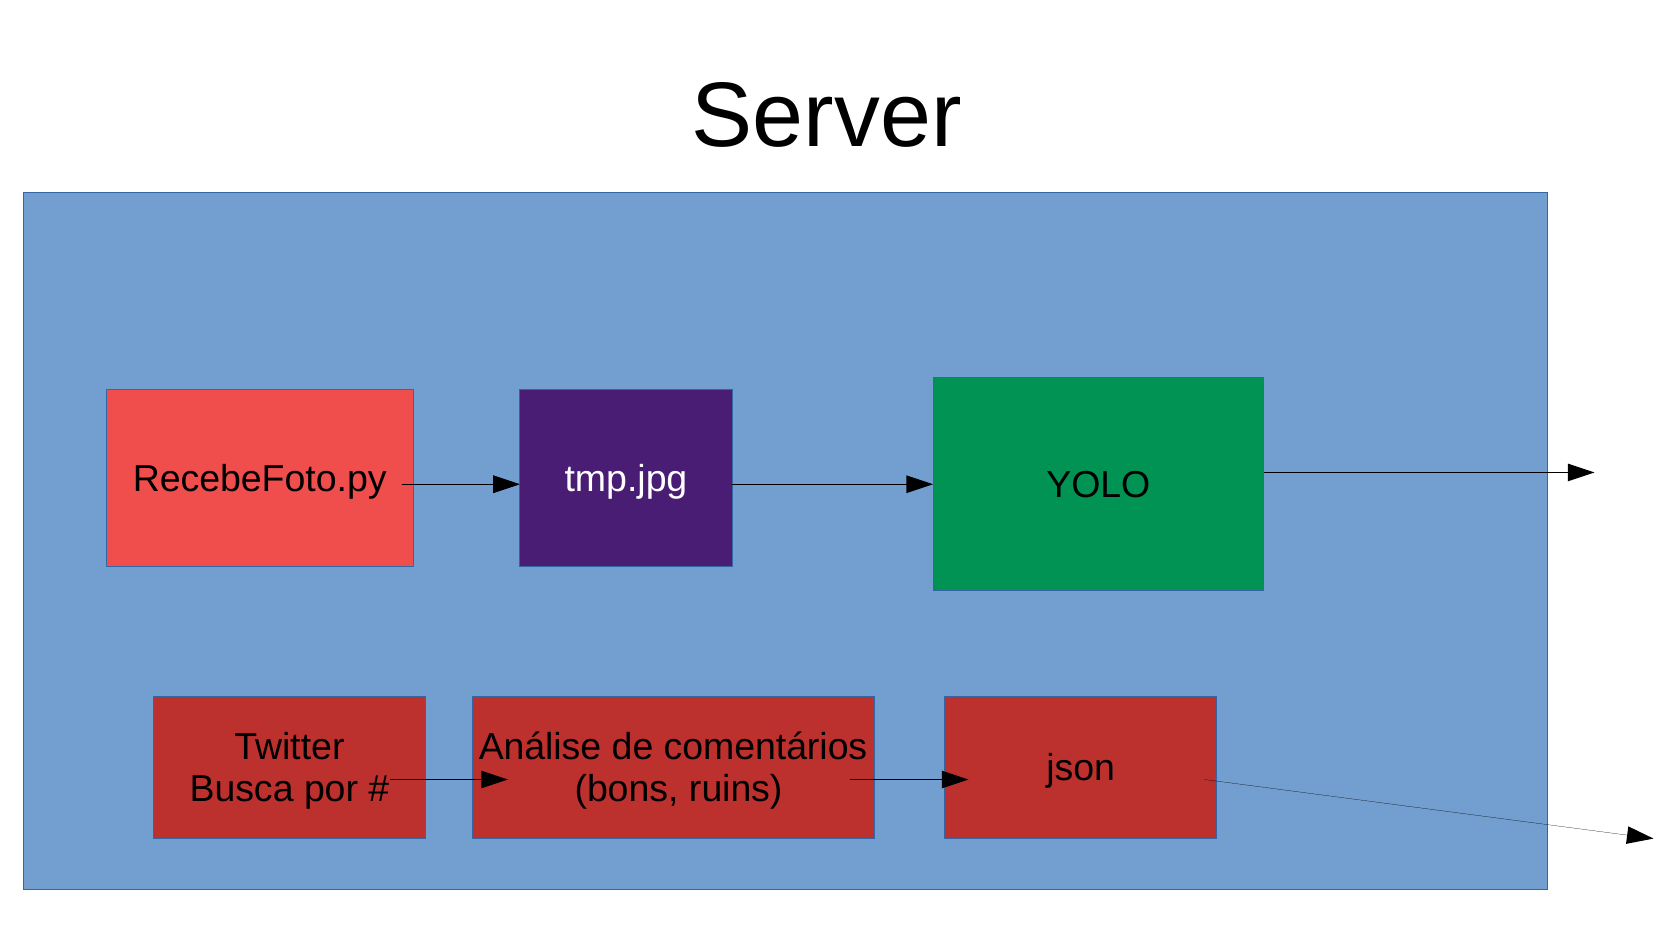

# Server
YOLO
RecebeFoto.py
tmp.jpg
Twitter
Busca por #
Análise de comentários
 (bons, ruins)
json